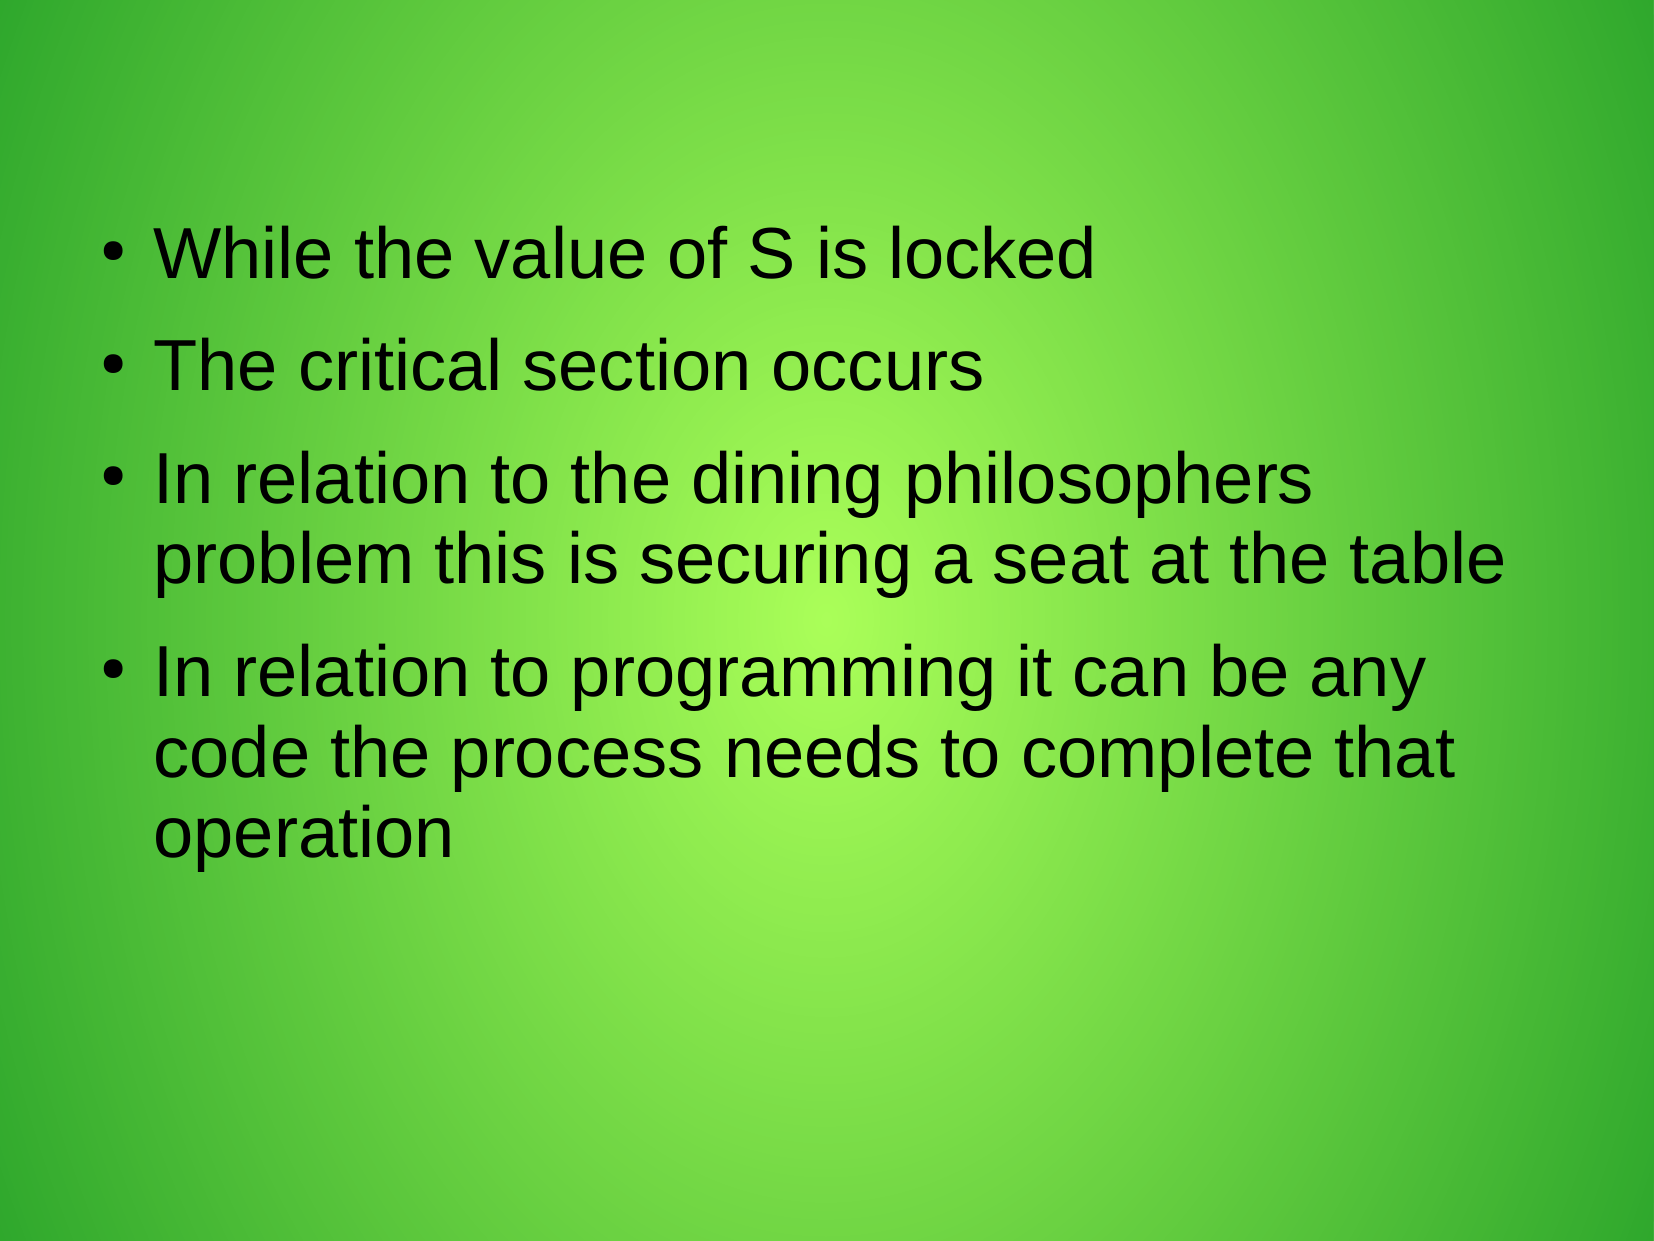

# While the value of S is locked
The critical section occurs
In relation to the dining philosophers problem this is securing a seat at the table
In relation to programming it can be any code the process needs to complete that operation